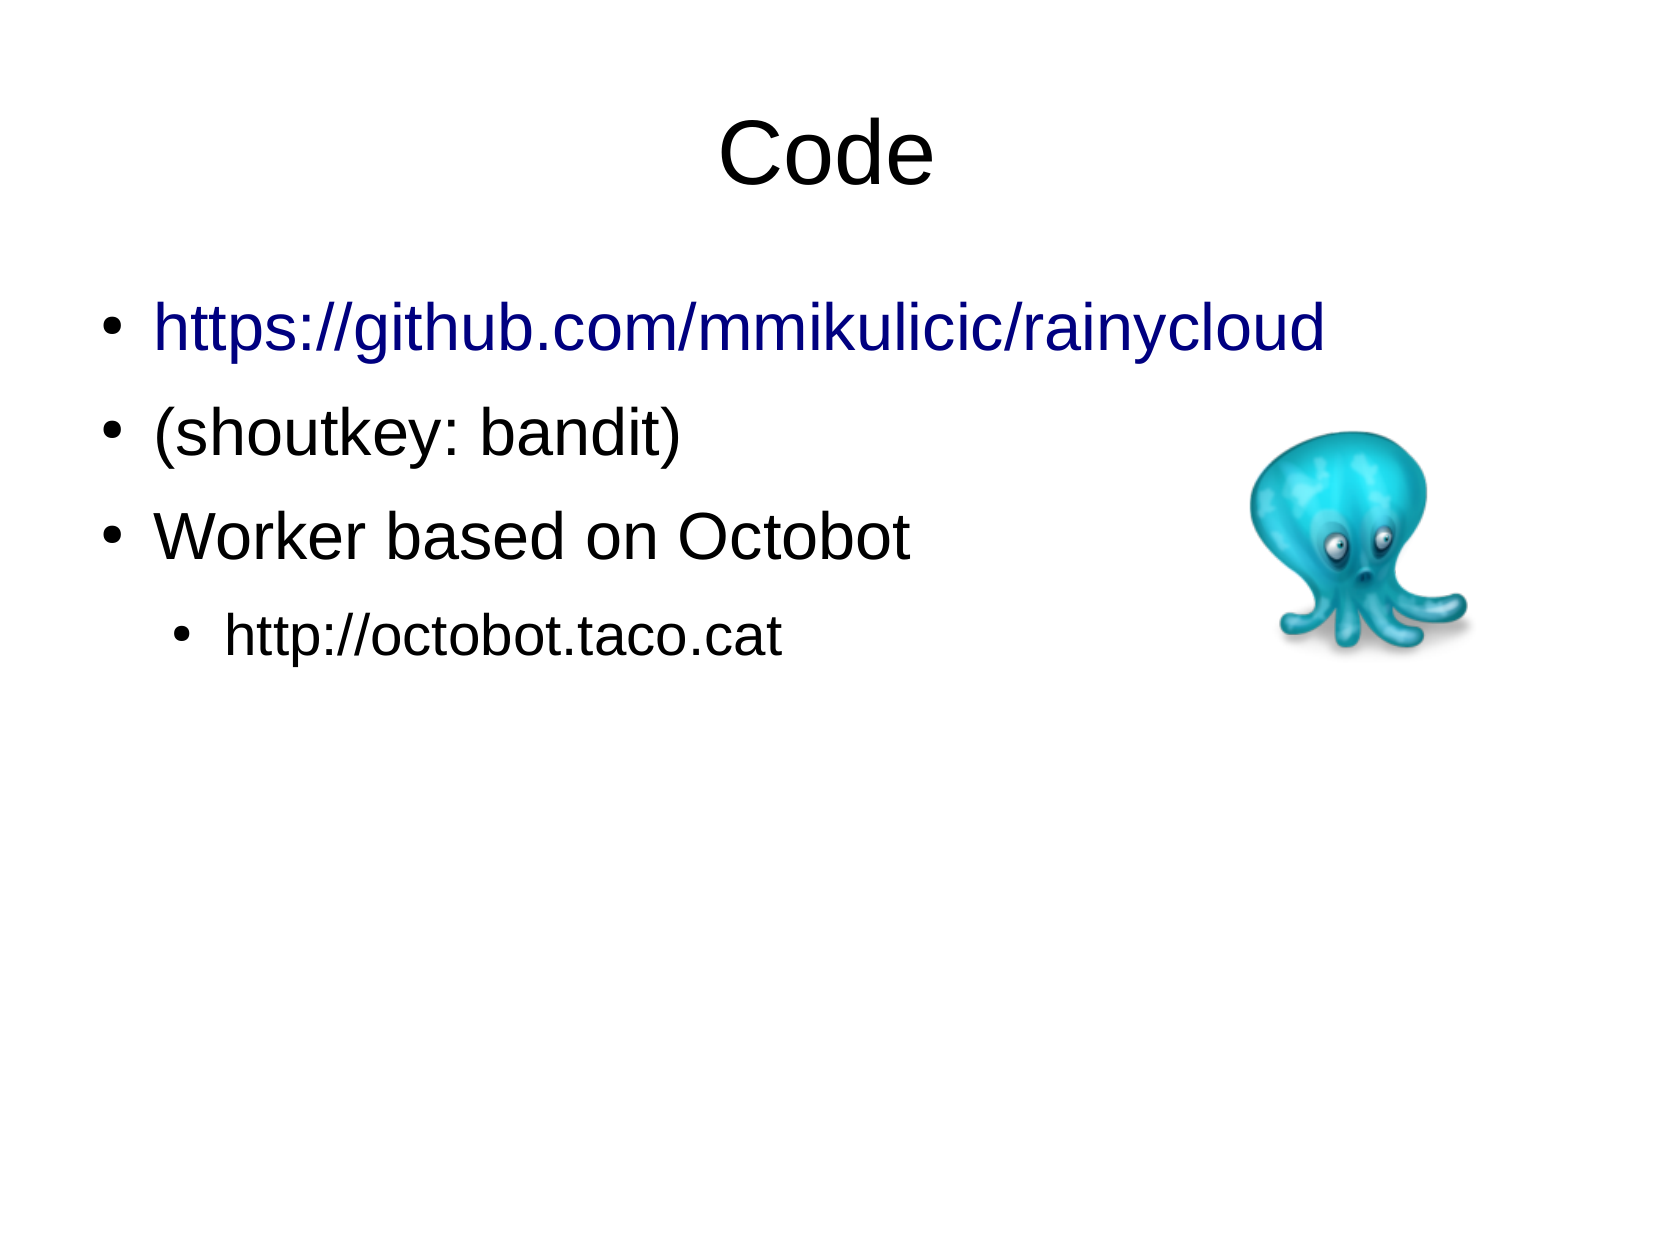

# Code
https://github.com/mmikulicic/rainycloud
(shoutkey: bandit)
Worker based on Octobot
http://octobot.taco.cat